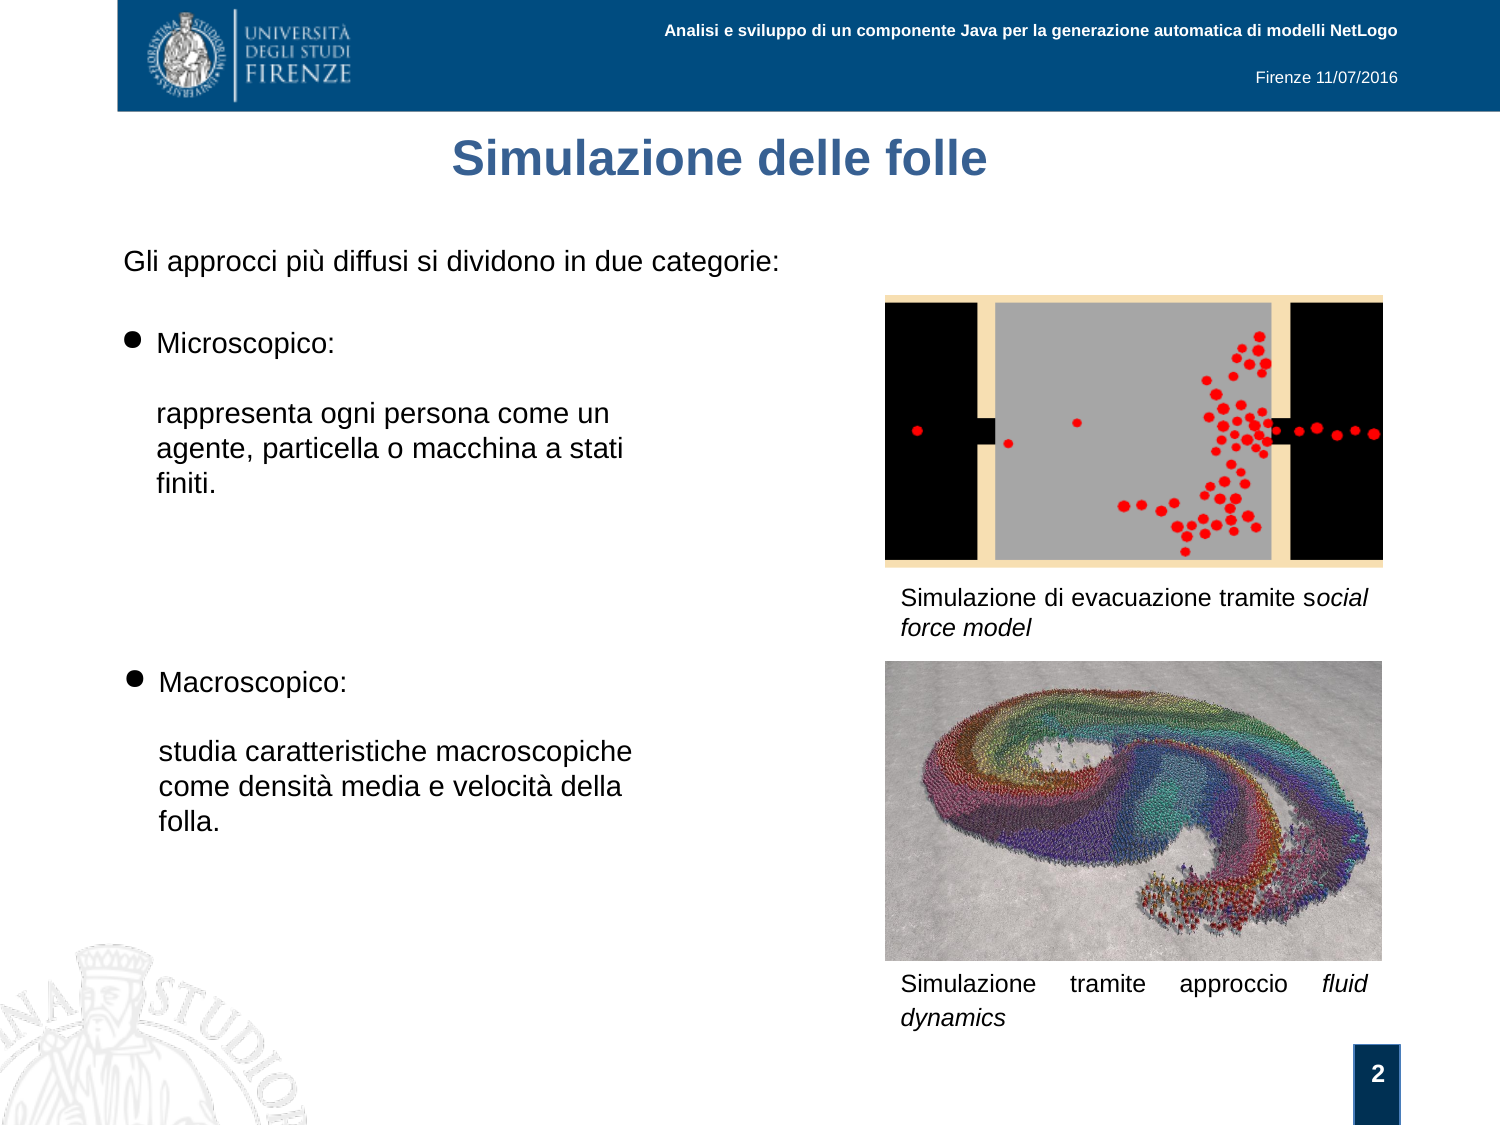

Analisi e sviluppo di un componente Java per la generazione automatica di modelli NetLogo
Firenze 11/07/2016
Simulazione delle folle
Gli approcci più diffusi si dividono in due categorie:
Microscopico:
rappresenta ogni persona come un agente, particella o macchina a stati finiti.
Simulazione di evacuazione tramite social force model
Macroscopico:
studia caratteristiche macroscopiche come densità media e velocità della folla.
Simulazione tramite approccio fluid dynamics